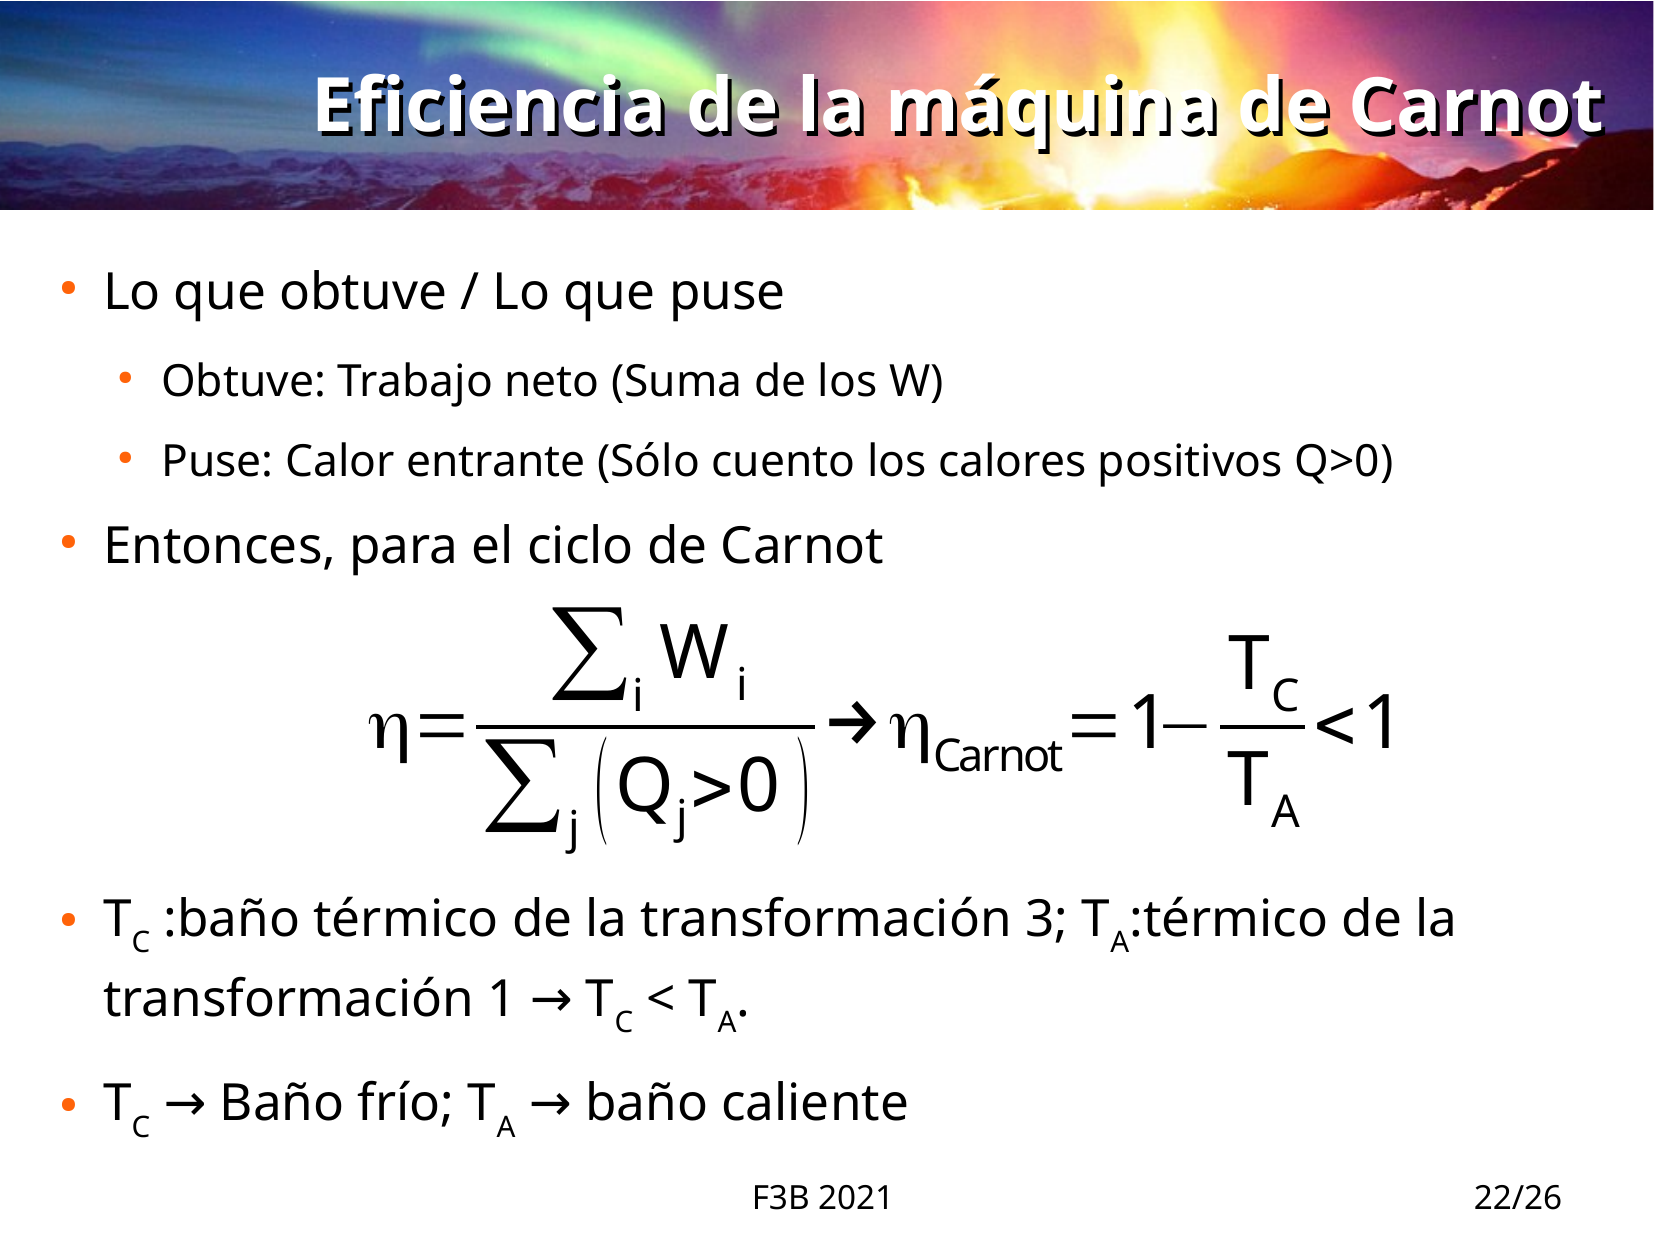

# Eficiencia de la máquina de Carnot
Lo que obtuve / Lo que puse
Obtuve: Trabajo neto (Suma de los W)
Puse: Calor entrante (Sólo cuento los calores positivos Q>0)
Entonces, para el ciclo de Carnot
TC :baño térmico de la transformación 3; TA:térmico de la transformación 1 → TC < TA.
TC → Baño frío; TA → baño caliente
F3B 2021
22